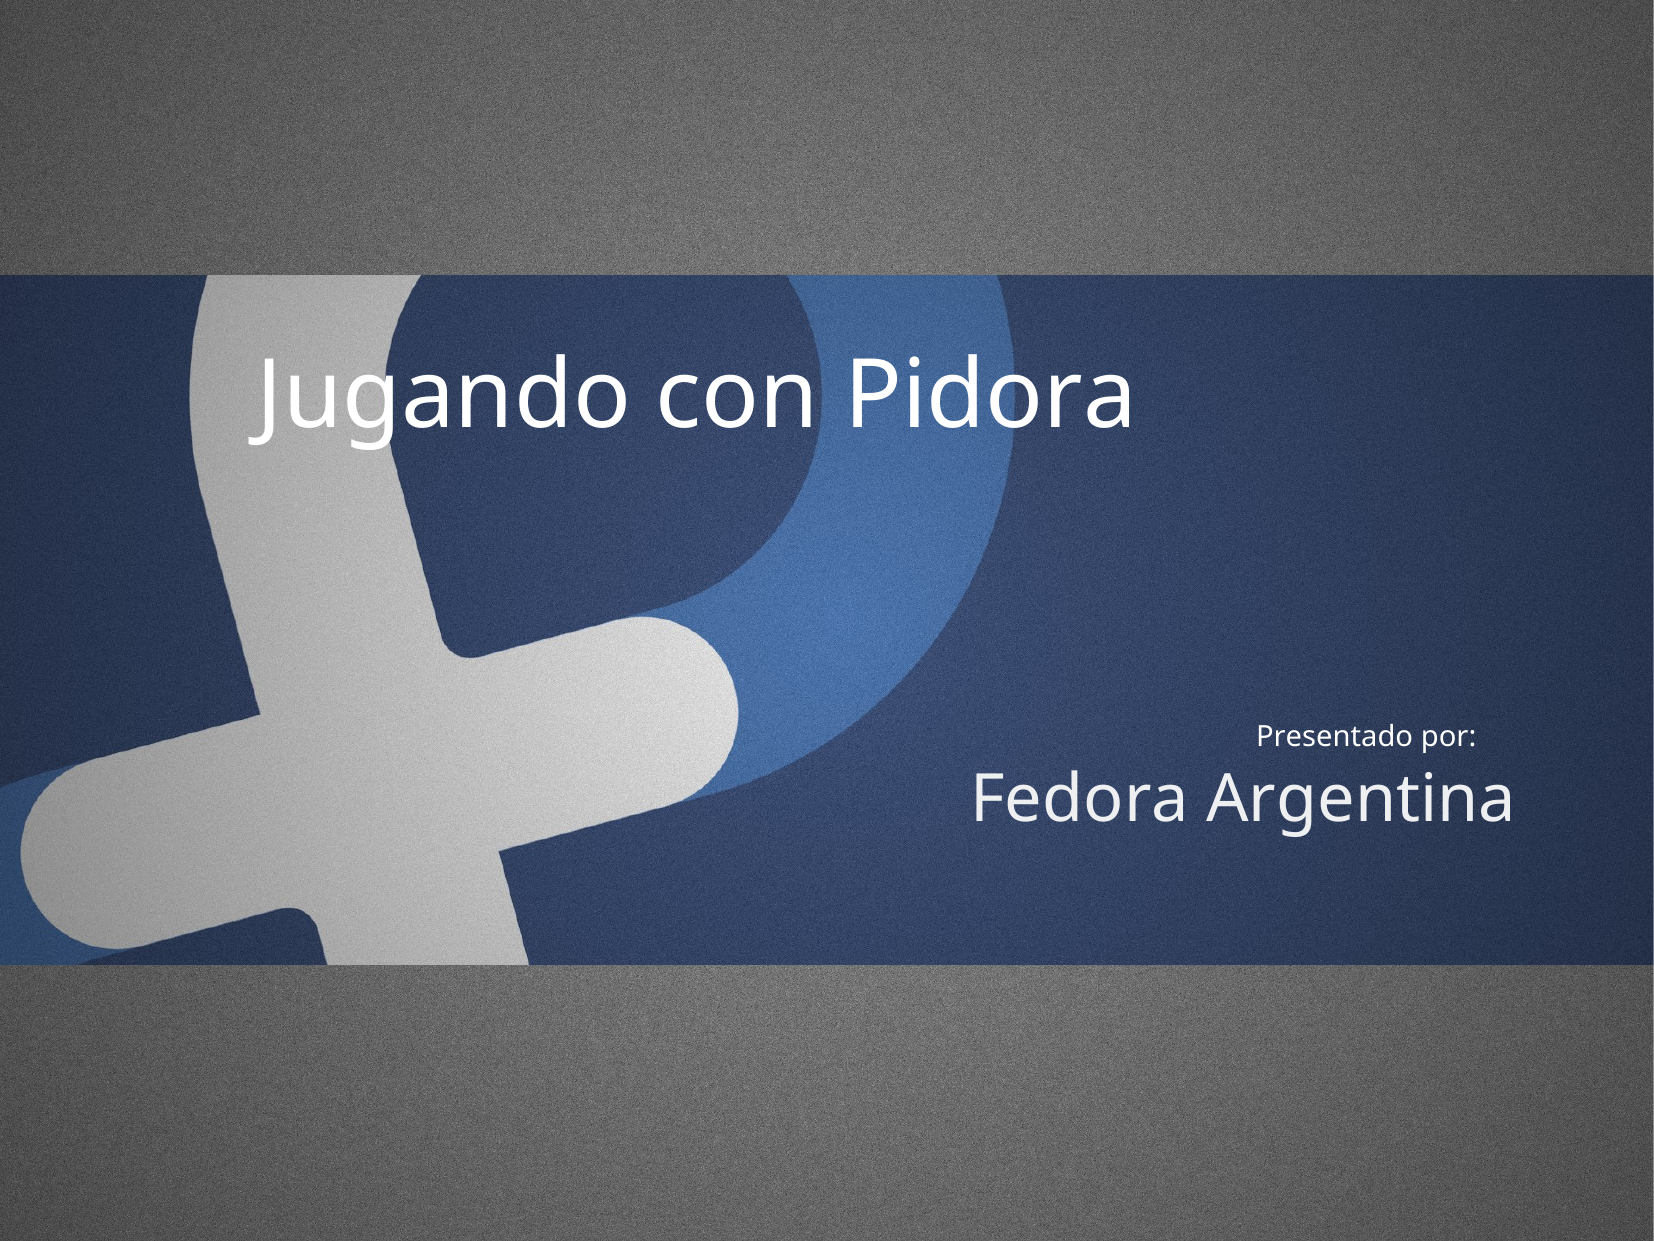

Jugando con Pidora
Presentado por:
Fedora Argentina